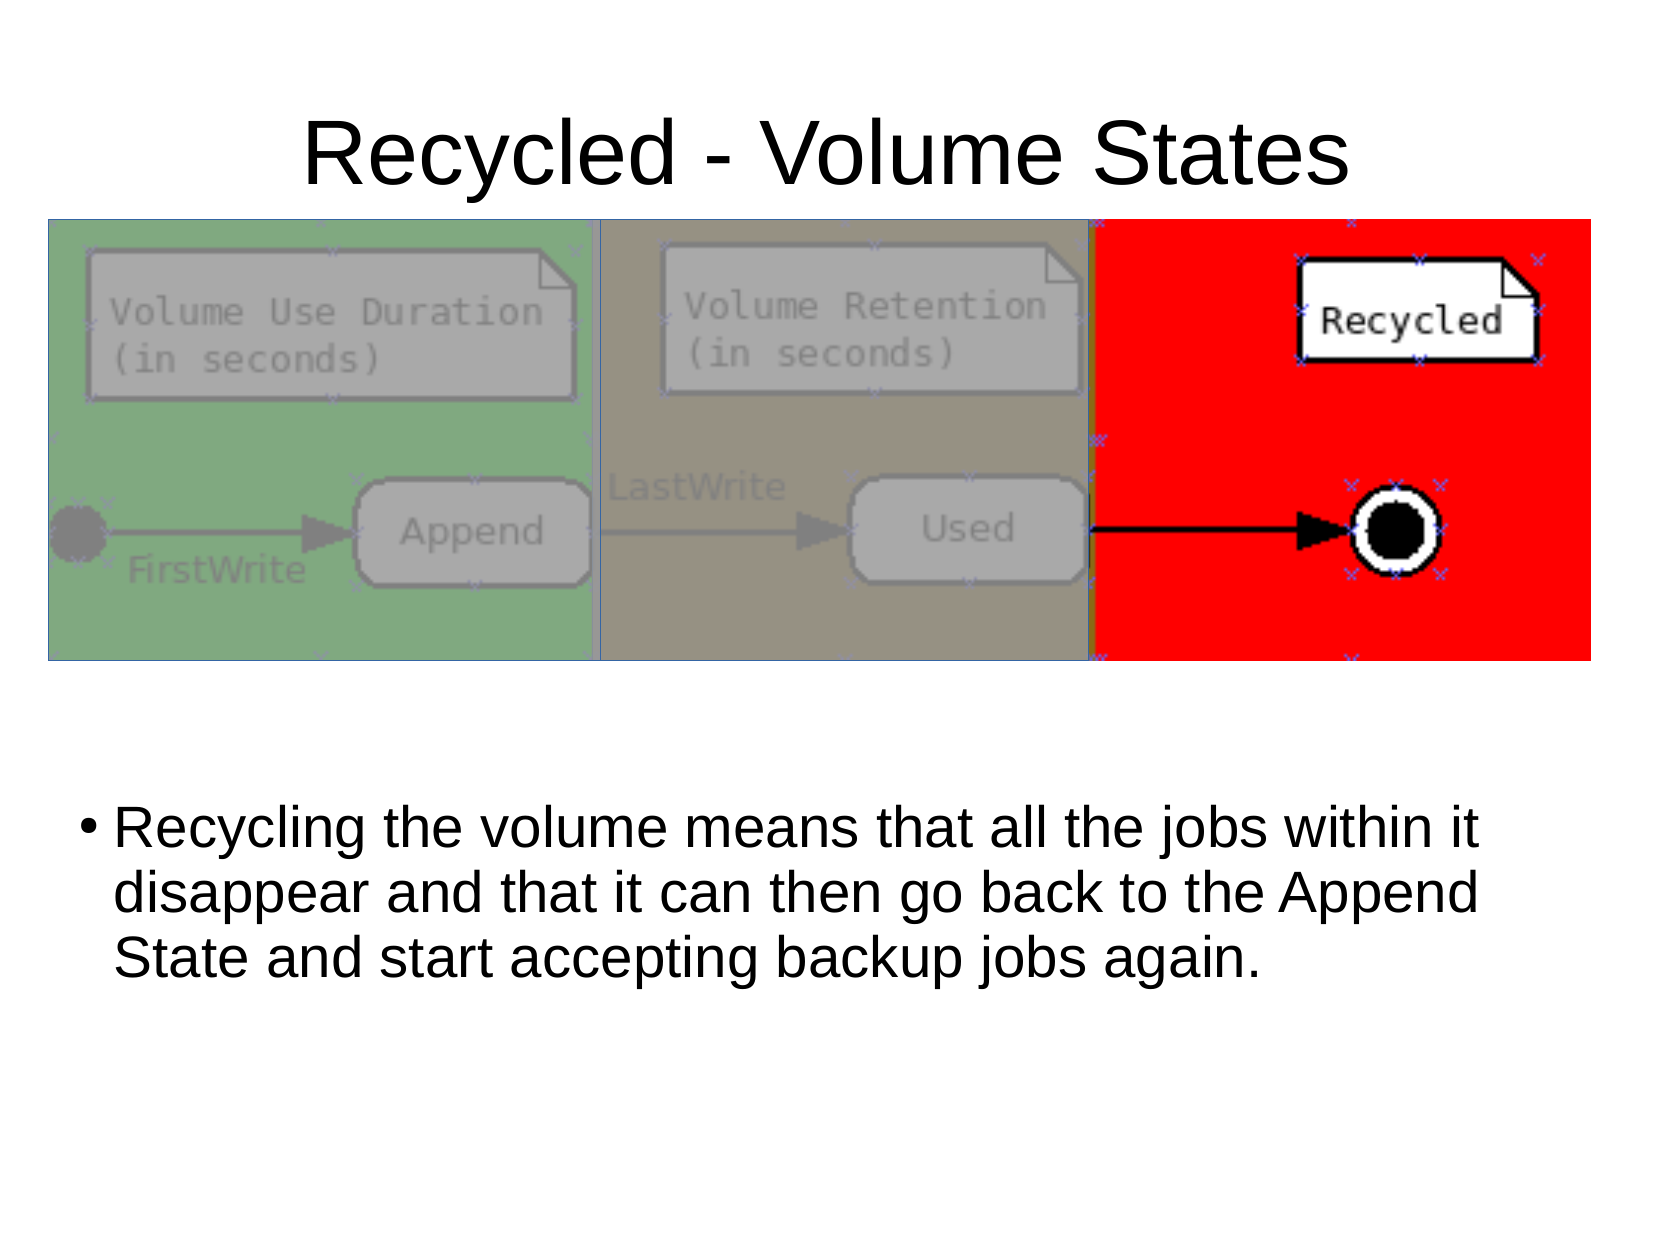

# Recycled - Volume States
Recycling the volume means that all the jobs within it disappear and that it can then go back to the Append State and start accepting backup jobs again.